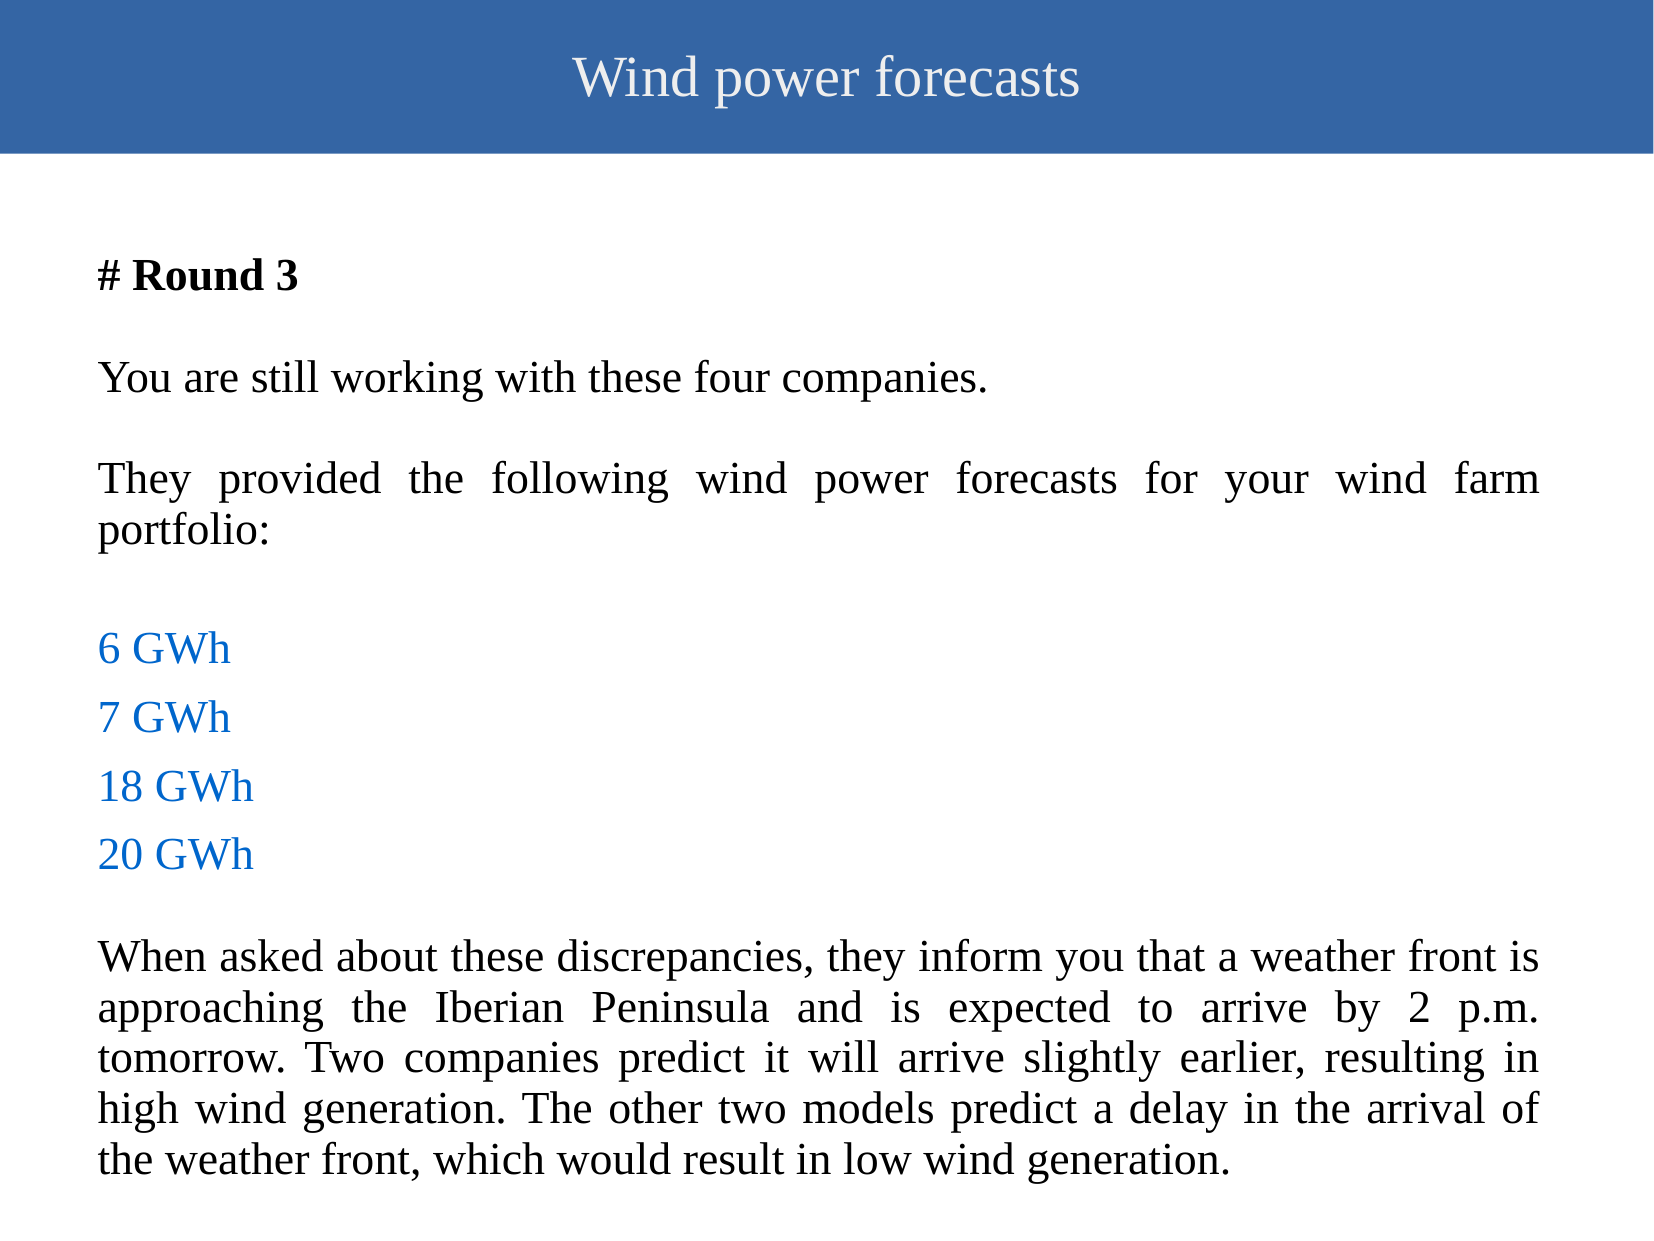

Wind power forecasts
# Round 3
You are still working with these four companies.
They provided the following wind power forecasts for your wind farm portfolio:
6 GWh
7 GWh
18 GWh
20 GWh
When asked about these discrepancies, they inform you that a weather front is approaching the Iberian Peninsula and is expected to arrive by 2 p.m. tomorrow. Two companies predict it will arrive slightly earlier, resulting in high wind generation. The other two models predict a delay in the arrival of the weather front, which would result in low wind generation.